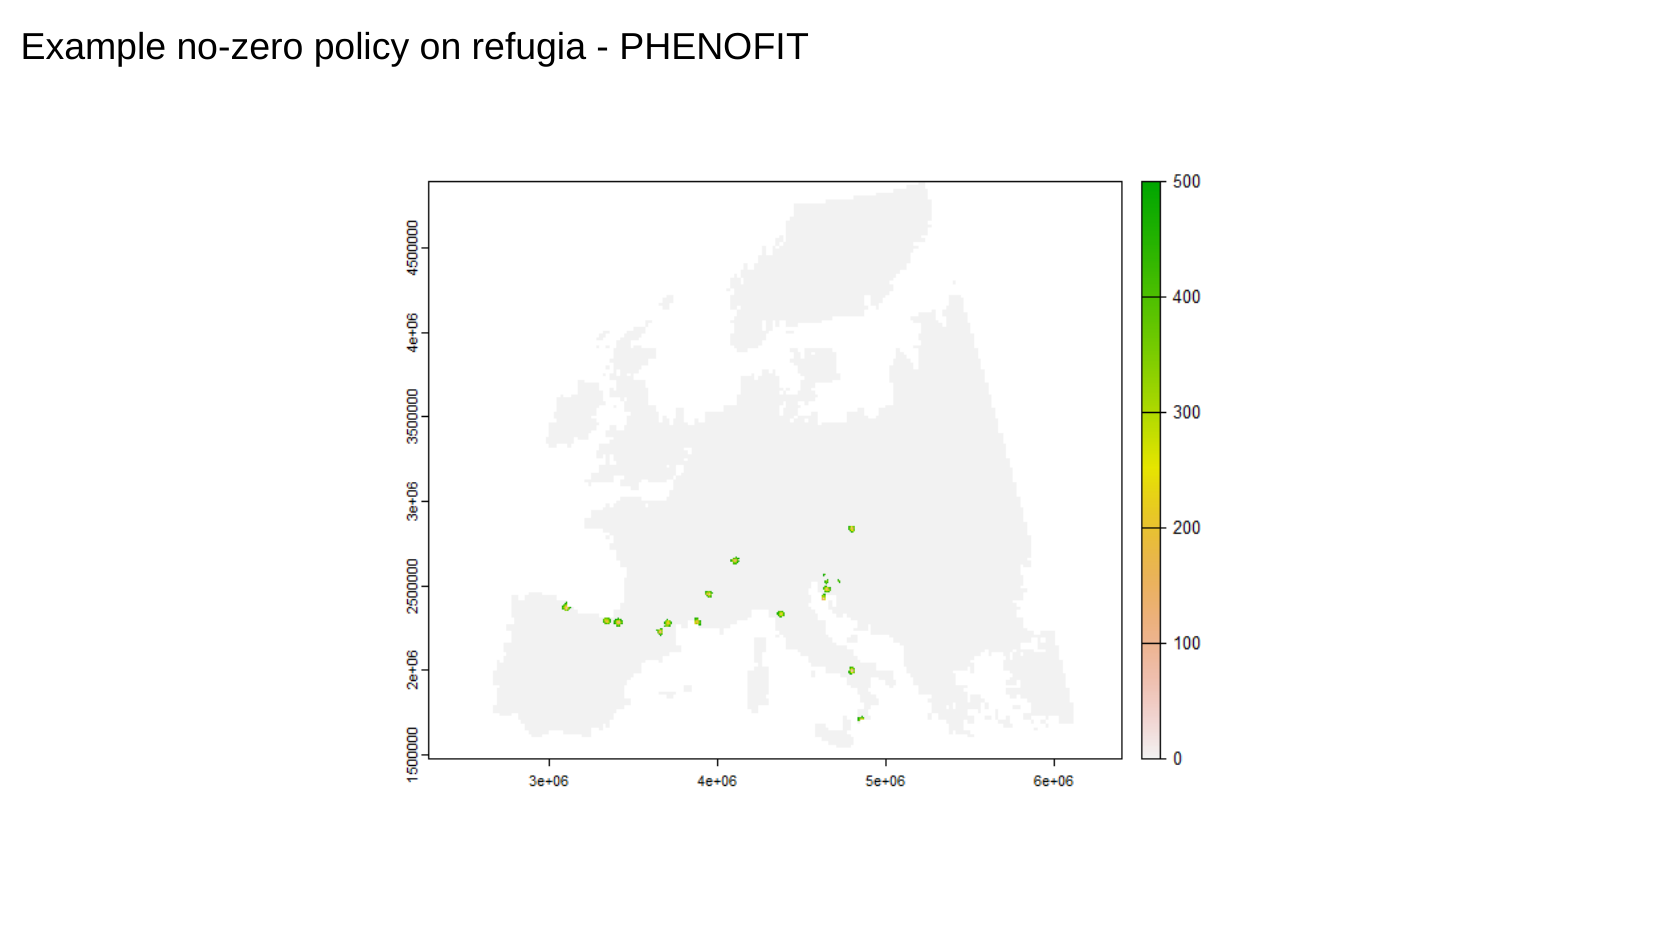

Example no-zero policy on refugia - PHENOFIT